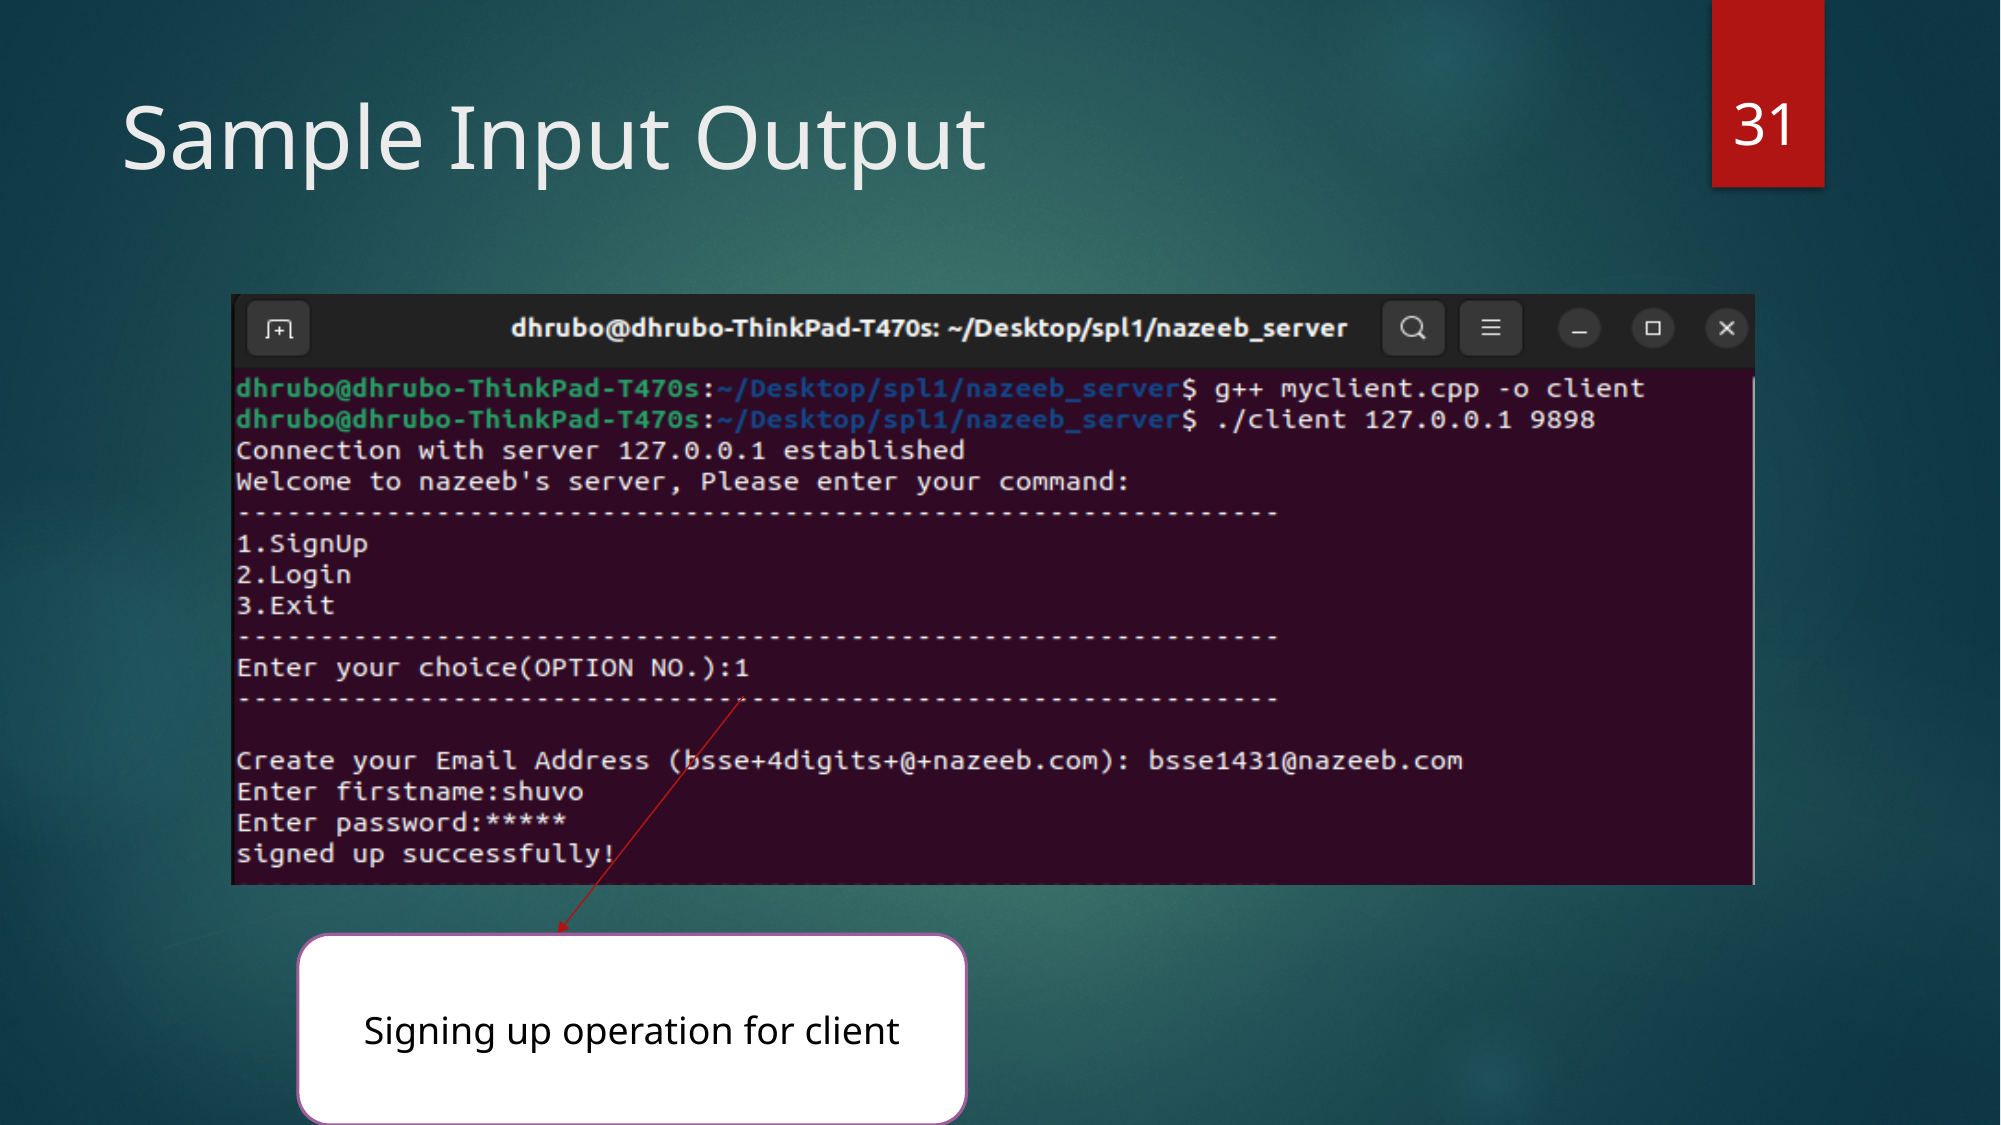

31
# Sample Input Output
Signing up operation for client